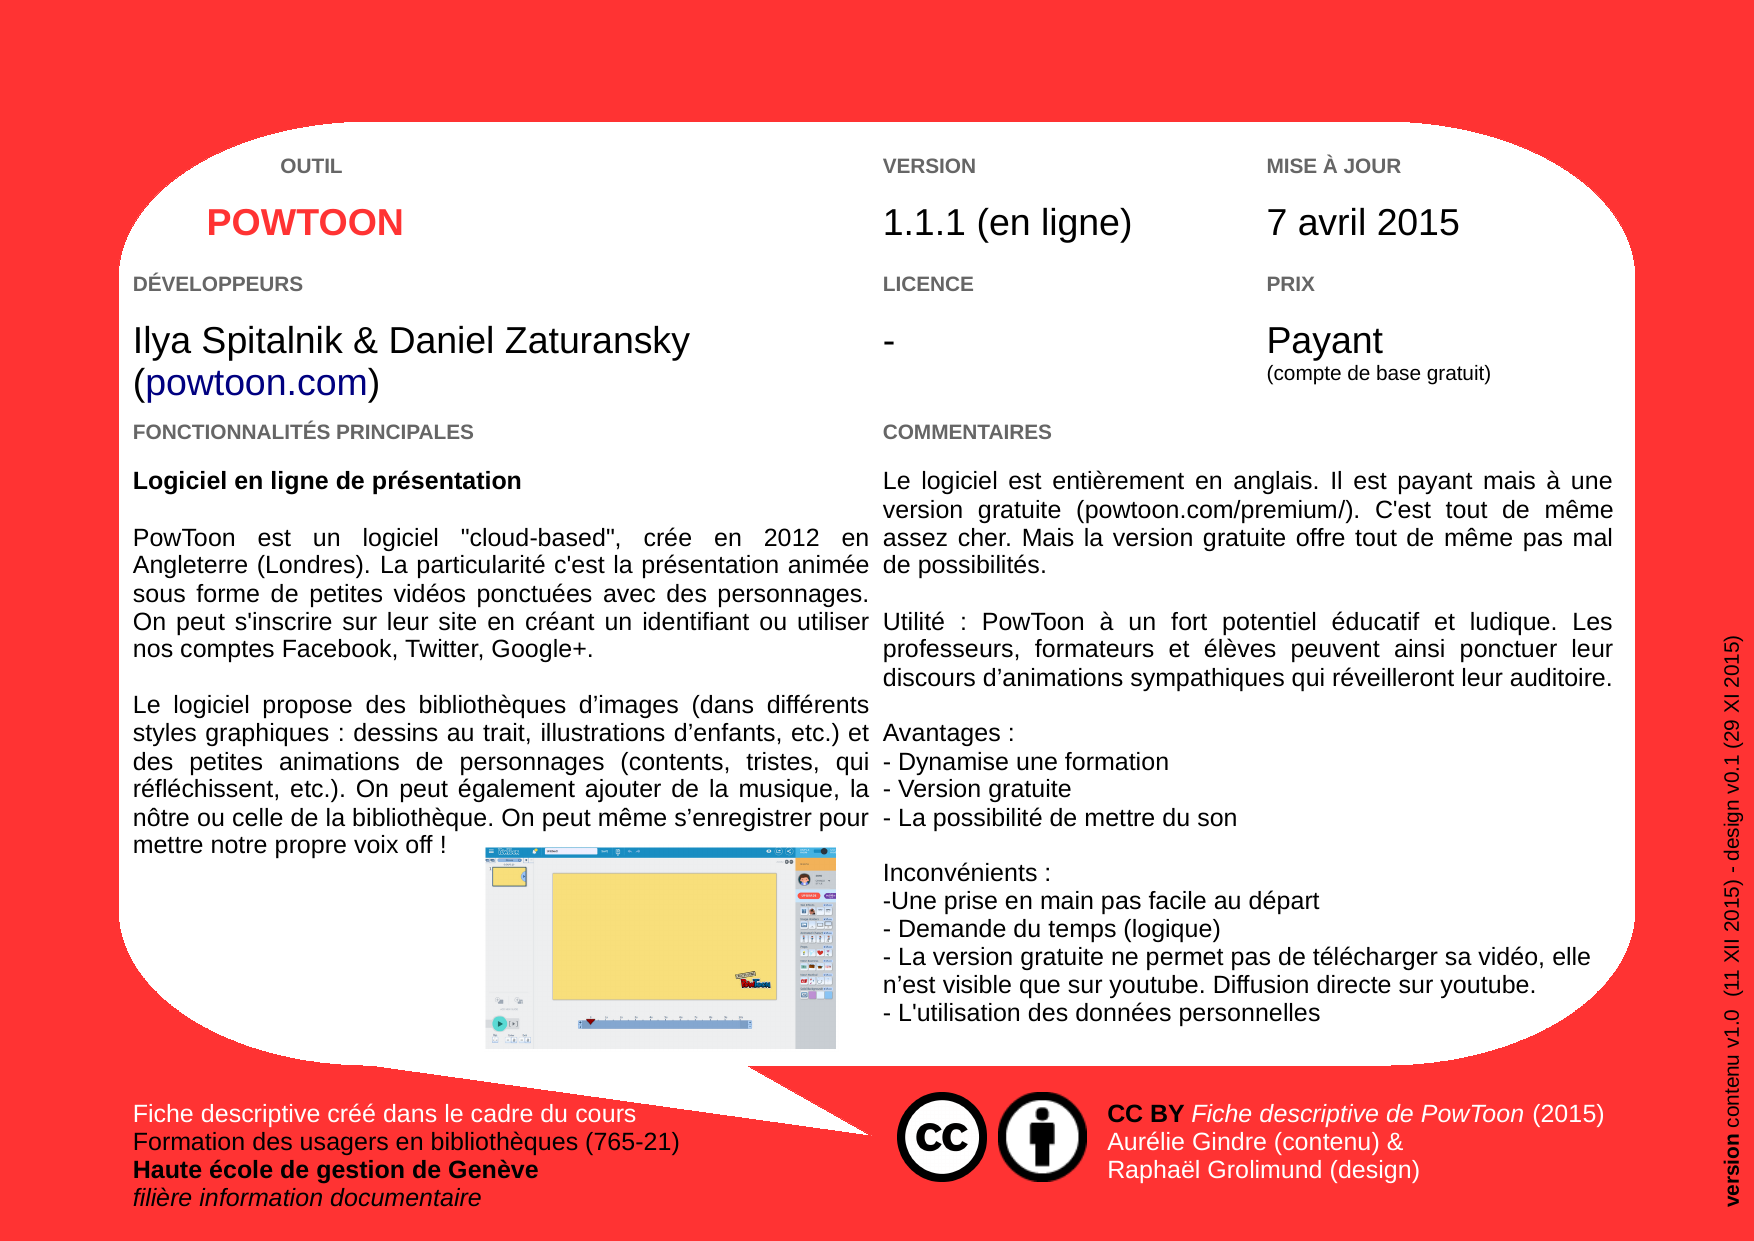

OUTIL
	POWTOON
VERSION
1.1.1 (en ligne)
MISE À JOUR
7 avril 2015
DÉVELOPPEURS
Ilya Spitalnik & Daniel Zaturansky
(powtoon.com)
LICENCE
-
PRIX
Payant
(compte de base gratuit)
FONCTIONNALITÉS PRINCIPALES
Logiciel en ligne de présentation
PowToon est un logiciel "cloud-based", crée en 2012 en Angleterre (Londres). La particularité c'est la présentation animée sous forme de petites vidéos ponctuées avec des personnages. On peut s'inscrire sur leur site en créant un identifiant ou utiliser nos comptes Facebook, Twitter, Google+.
Le logiciel propose des bibliothèques d’images (dans différents styles graphiques : dessins au trait, illustrations d’enfants, etc.) et des petites animations de personnages (contents, tristes, qui réfléchissent, etc.). On peut également ajouter de la musique, la nôtre ou celle de la bibliothèque. On peut même s’enregistrer pour mettre notre propre voix off !
COMMENTAIRES
Le logiciel est entièrement en anglais. Il est payant mais à une version gratuite (powtoon.com/premium/). C'est tout de même assez cher. Mais la version gratuite offre tout de même pas mal de possibilités.
Utilité : PowToon à un fort potentiel éducatif et ludique. Les professeurs, formateurs et élèves peuvent ainsi ponctuer leur discours d’animations sympathiques qui réveilleront leur auditoire.
Avantages :
- Dynamise une formation
- Version gratuite
- La possibilité de mettre du son
Inconvénients :
-Une prise en main pas facile au départ
- Demande du temps (logique)
- La version gratuite ne permet pas de télécharger sa vidéo, elle n’est visible que sur youtube. Diffusion directe sur youtube.
- L'utilisation des données personnelles
version contenu v1.0 (11 XII 2015) - design v0.1 (29 XI 2015)
Fiche descriptive créé dans le cadre du cours
Formation des usagers en bibliothèques (765-21)
Haute école de gestion de Genève
filière information documentaire
CC BY Fiche descriptive de PowToon (2015)
Aurélie Gindre (contenu) &
Raphaël Grolimund (design)